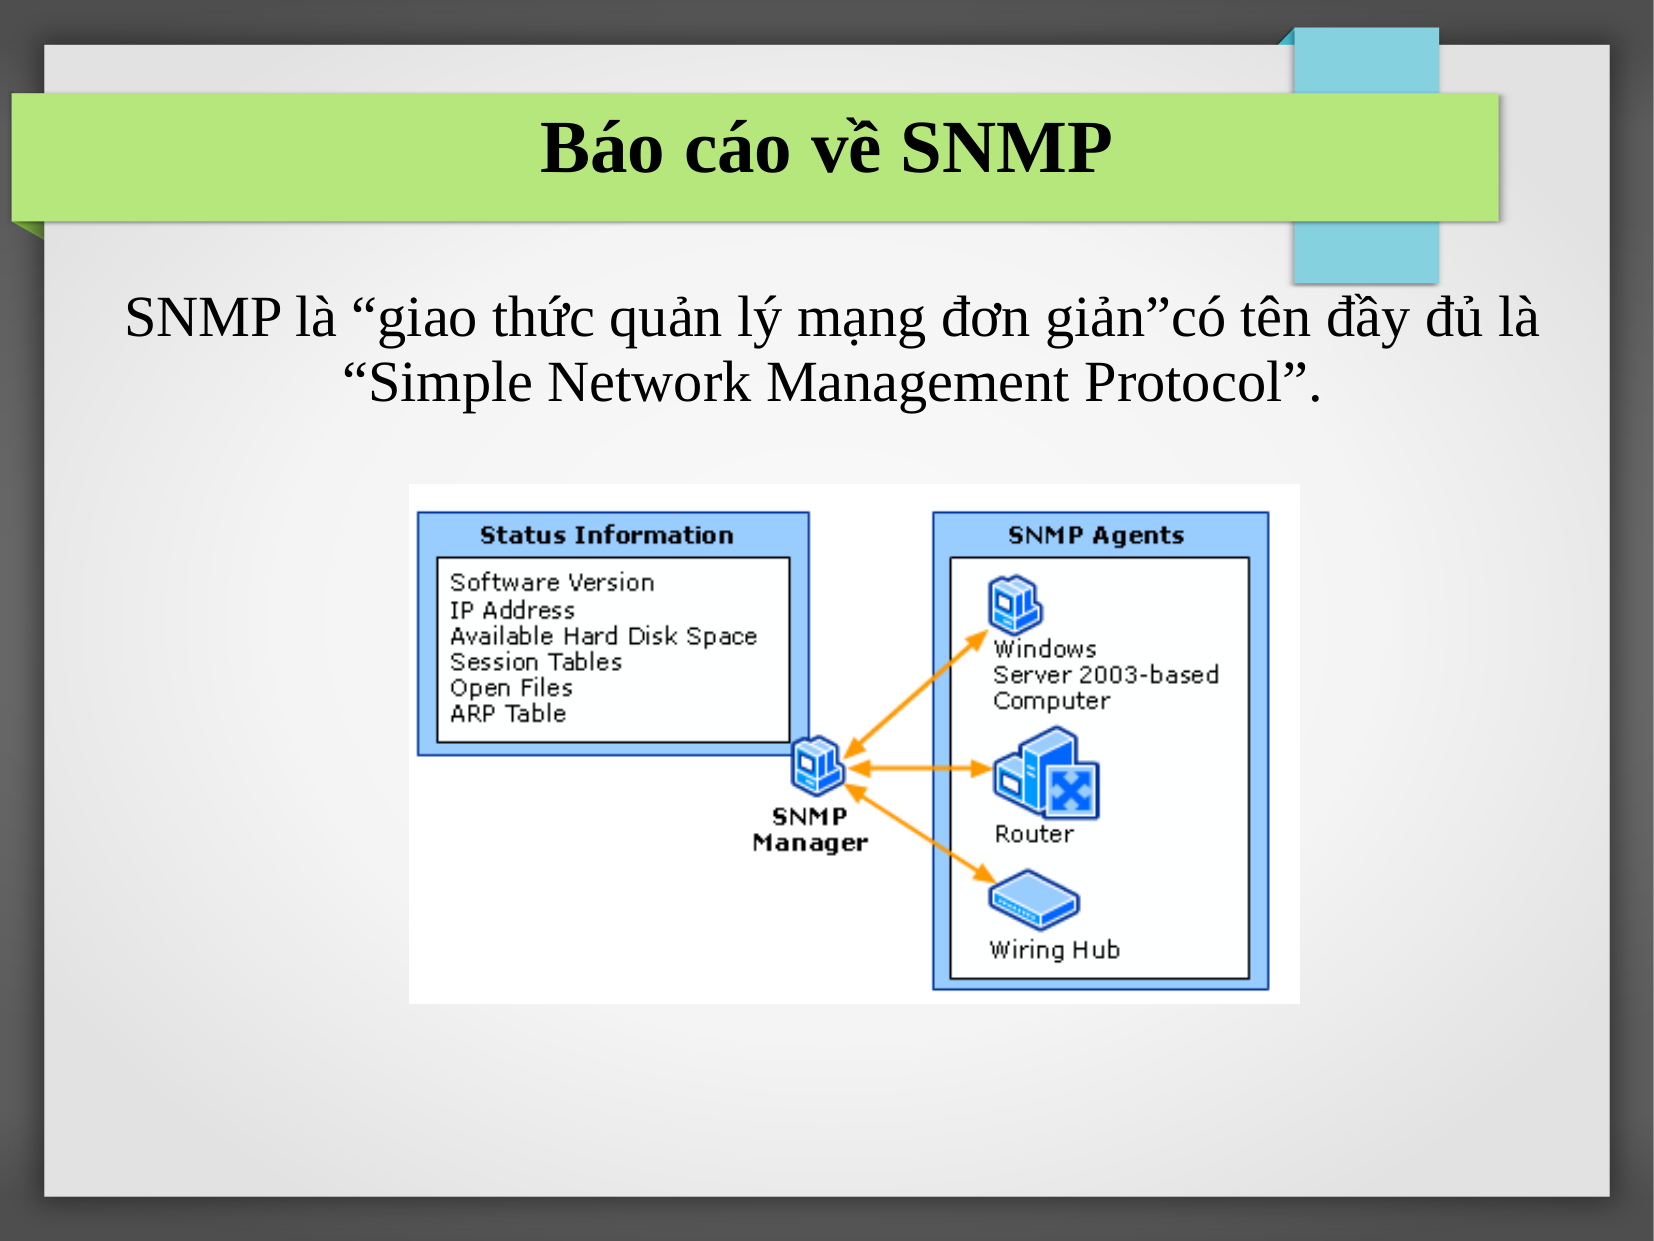

# Báo cáo về SNMP
SNMP là “giao thức quản lý mạng đơn giản”có tên đầy đủ là “Simple Network Management Protocol”.